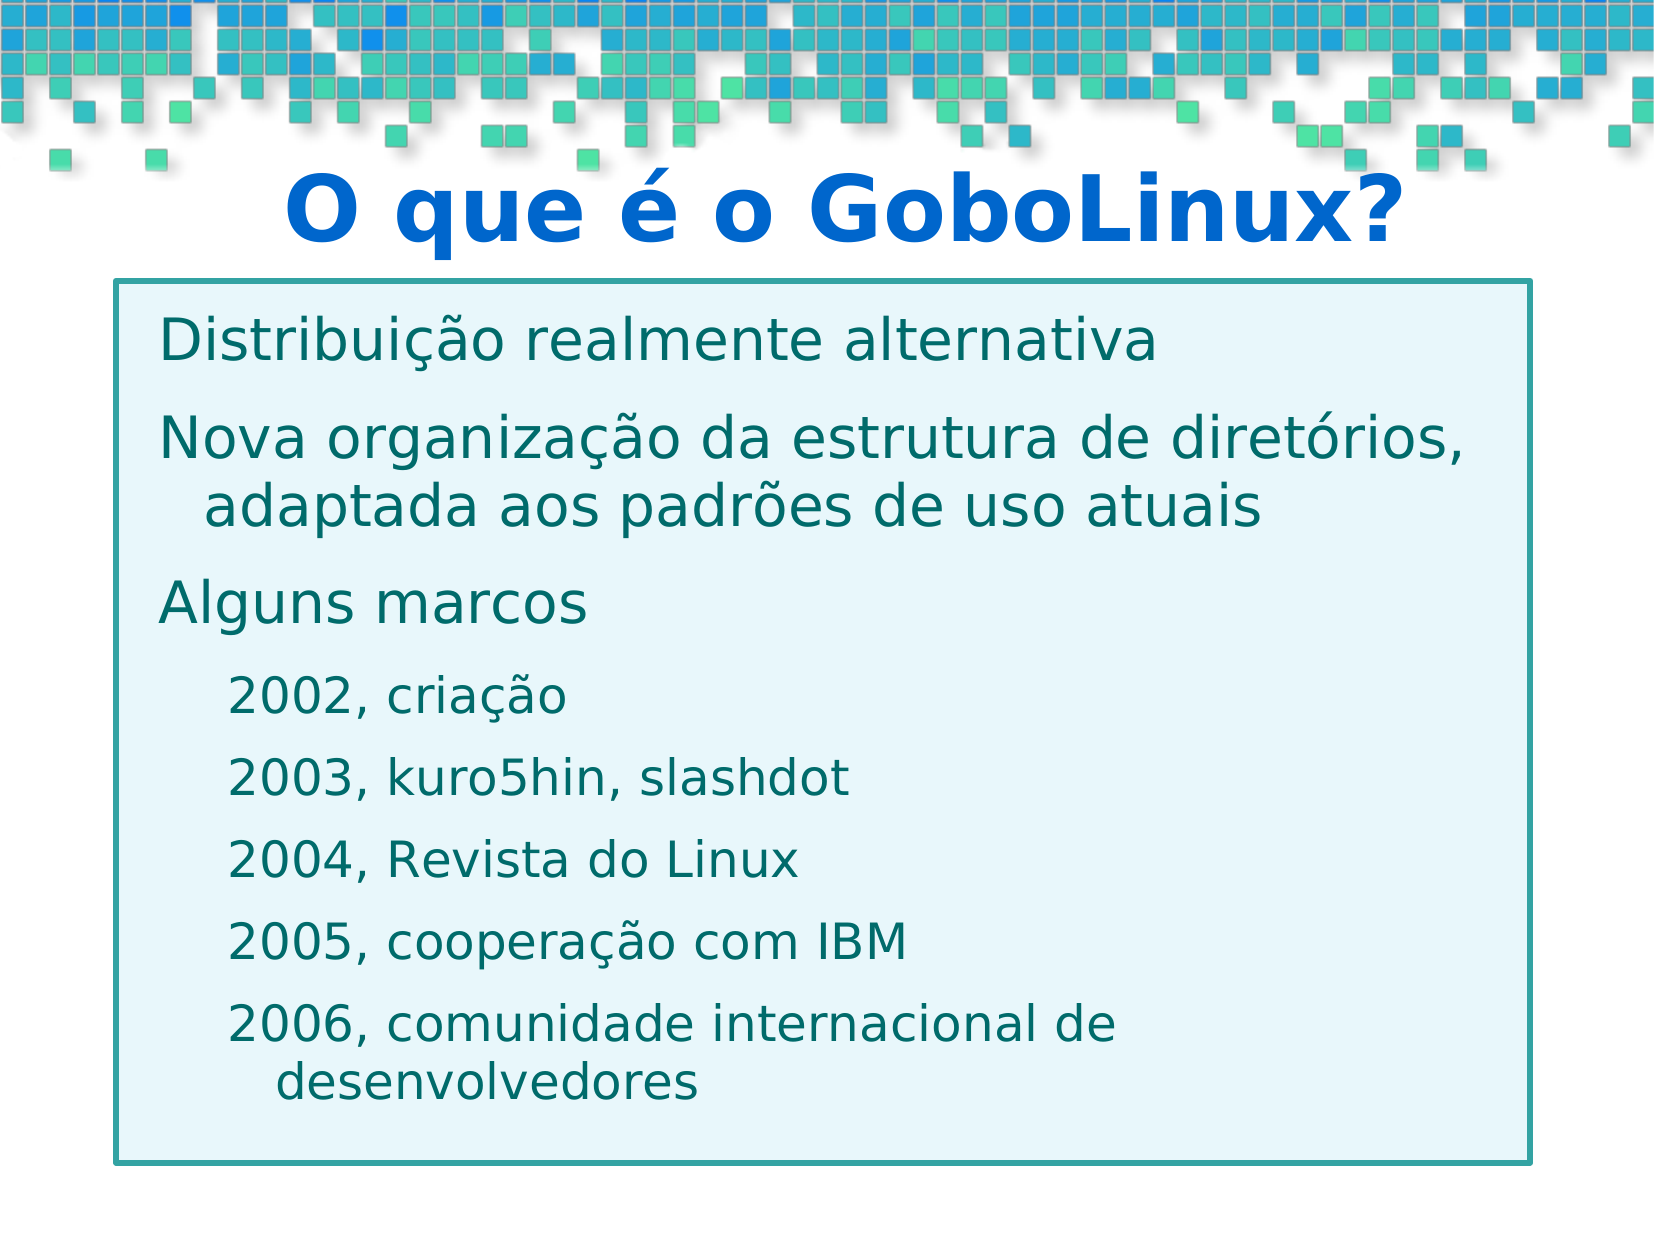

# O que é o GoboLinux?
Distribuição realmente alternativa
Nova organização da estrutura de diretórios, adaptada aos padrões de uso atuais
Alguns marcos
2002, criação
2003, kuro5hin, slashdot
2004, Revista do Linux
2005, cooperação com IBM
2006, comunidade internacional de desenvolvedores